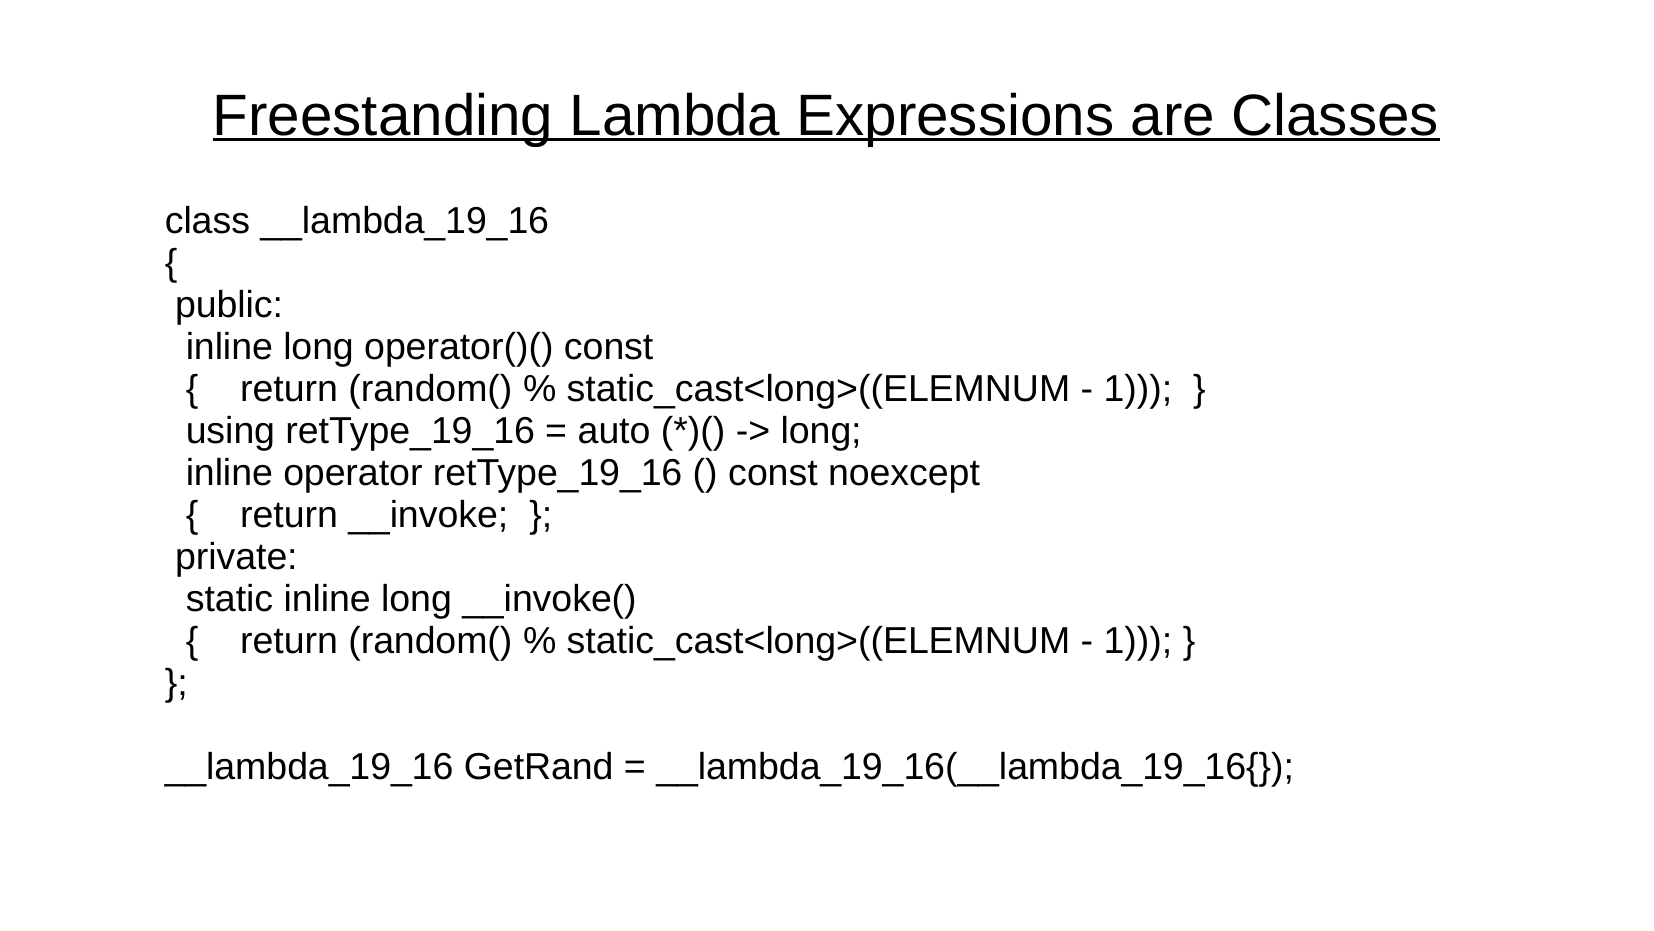

# Freestanding Lambda Expressions are Classes
class __lambda_19_16
{
 public:
 inline long operator()() const
 { return (random() % static_cast<long>((ELEMNUM - 1))); }
 using retType_19_16 = auto (*)() -> long;
 inline operator retType_19_16 () const noexcept
 { return __invoke; };
 private:
 static inline long __invoke()
 { return (random() % static_cast<long>((ELEMNUM - 1))); }
};
__lambda_19_16 GetRand = __lambda_19_16(__lambda_19_16{});